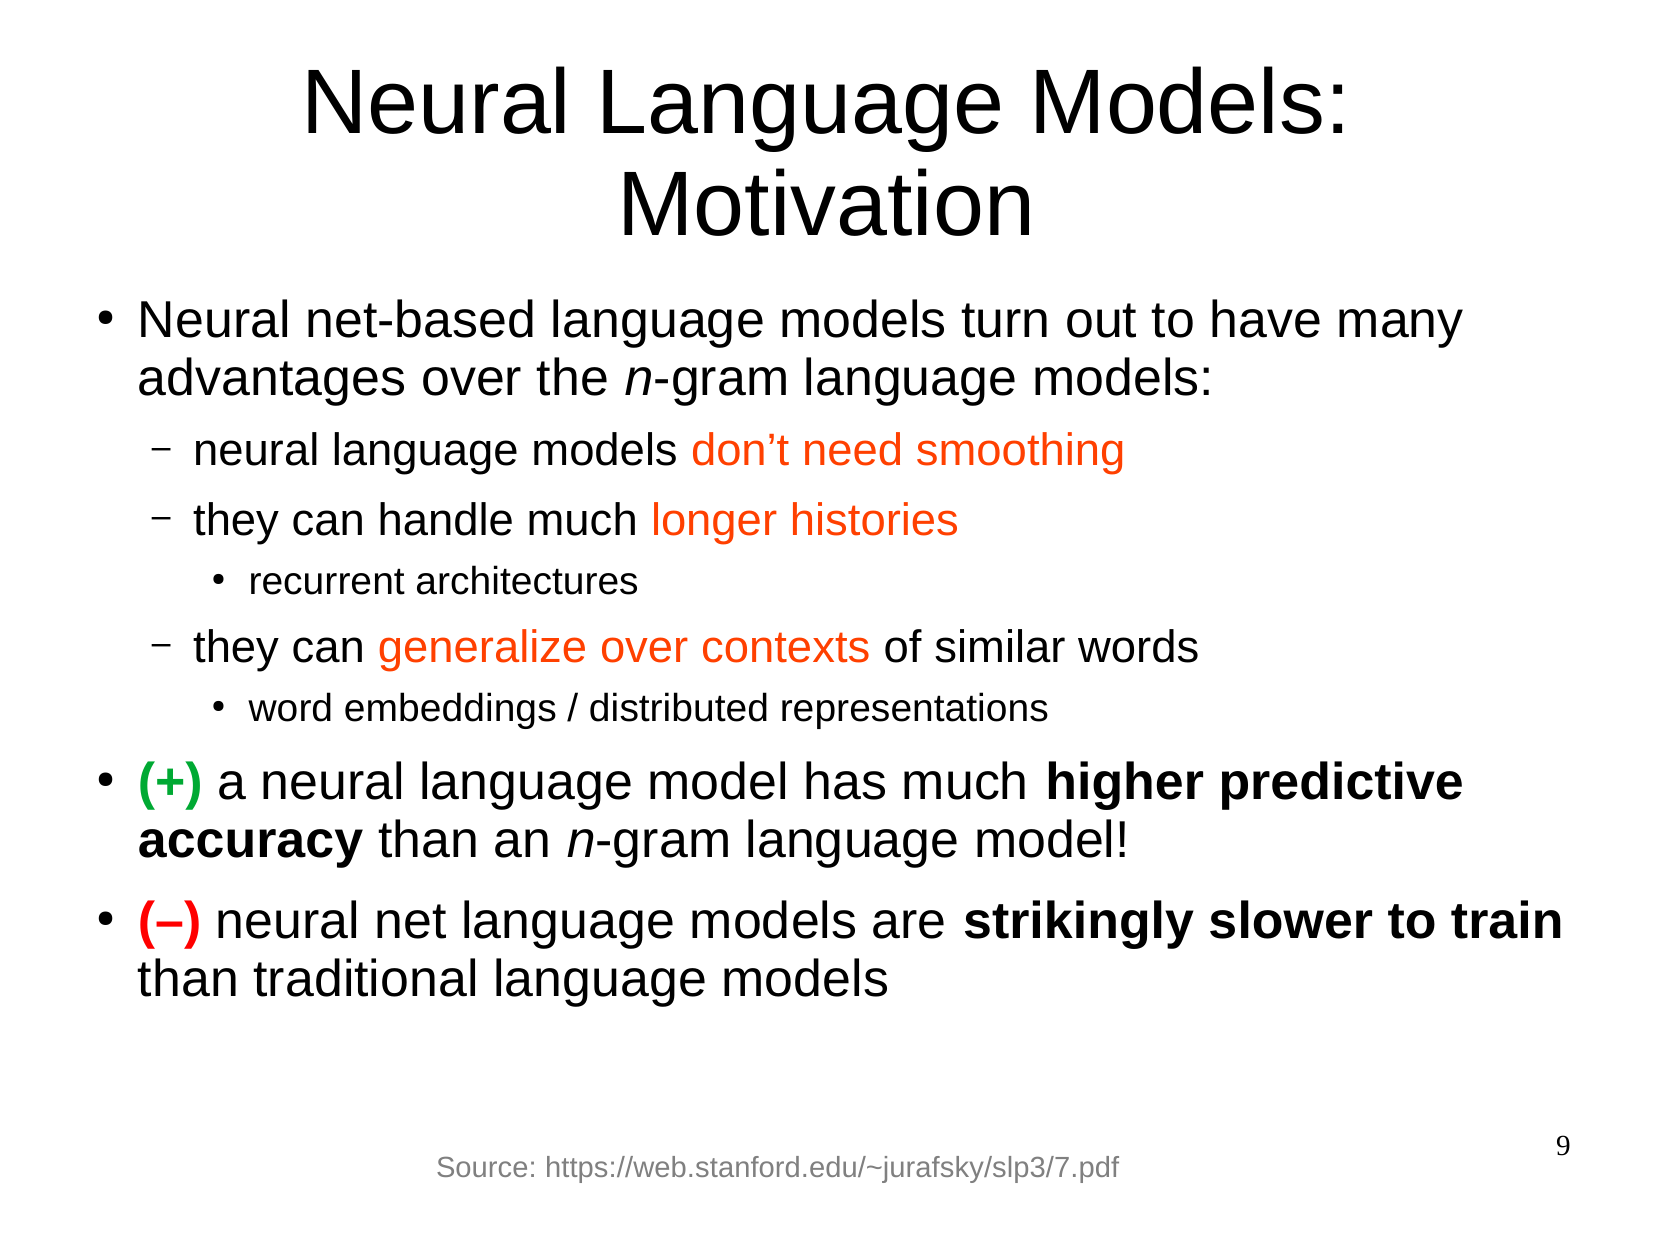

# Neural Language Models: Motivation
Neural net-based language models turn out to have many advantages over the n-gram language models:
neural language models don’t need smoothing
they can handle much longer histories
recurrent architectures
they can generalize over contexts of similar words
word embeddings / distributed representations
(+) a neural language model has much higher predictive accuracy than an n-gram language model!
(–) neural net language models are strikingly slower to train than traditional language models
9
Source: https://web.stanford.edu/~jurafsky/slp3/7.pdf